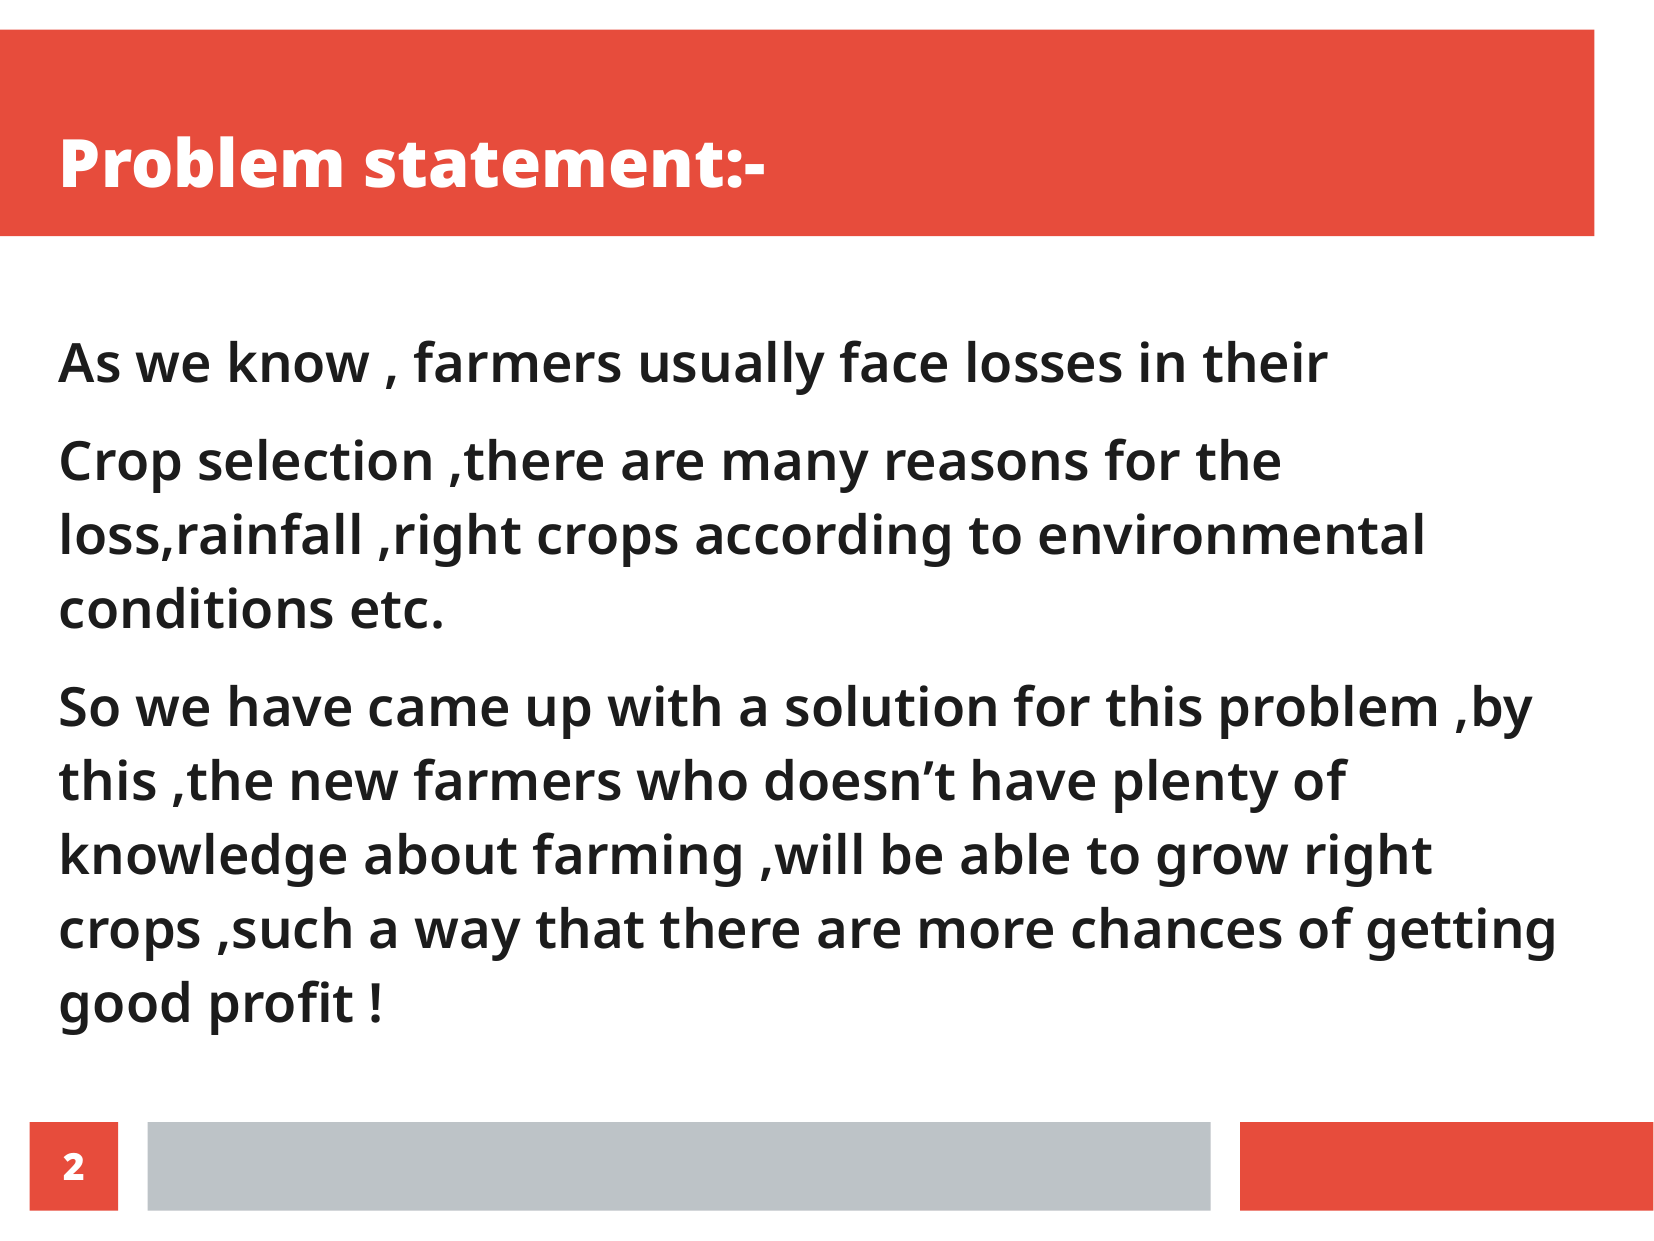

# Problem statement:-
As we know , farmers usually face losses in their
Crop selection ,there are many reasons for the loss,rainfall ,right crops according to environmental conditions etc.
So we have came up with a solution for this problem ,by this ,the new farmers who doesn’t have plenty of knowledge about farming ,will be able to grow right crops ,such a way that there are more chances of getting good profit !
2